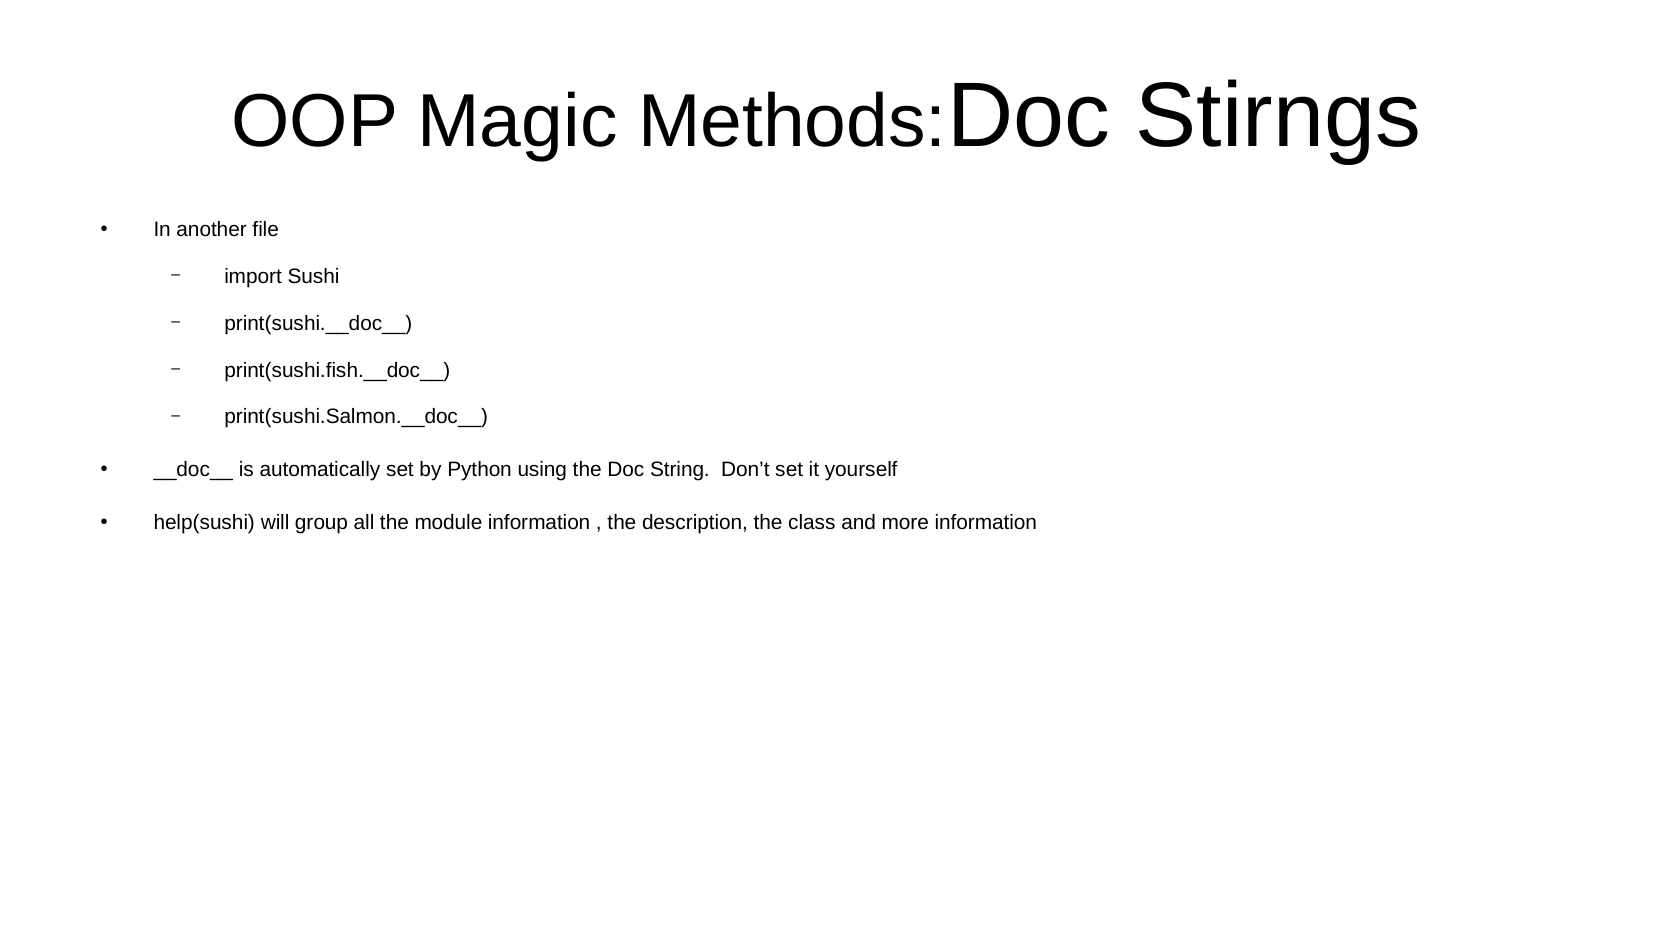

# OOP Magic Methods:Doc Stirngs
In another file
import Sushi
print(sushi.__doc__)
print(sushi.fish.__doc__)
print(sushi.Salmon.__doc__)
__doc__ is automatically set by Python using the Doc String. Don’t set it yourself
help(sushi) will group all the module information , the description, the class and more information